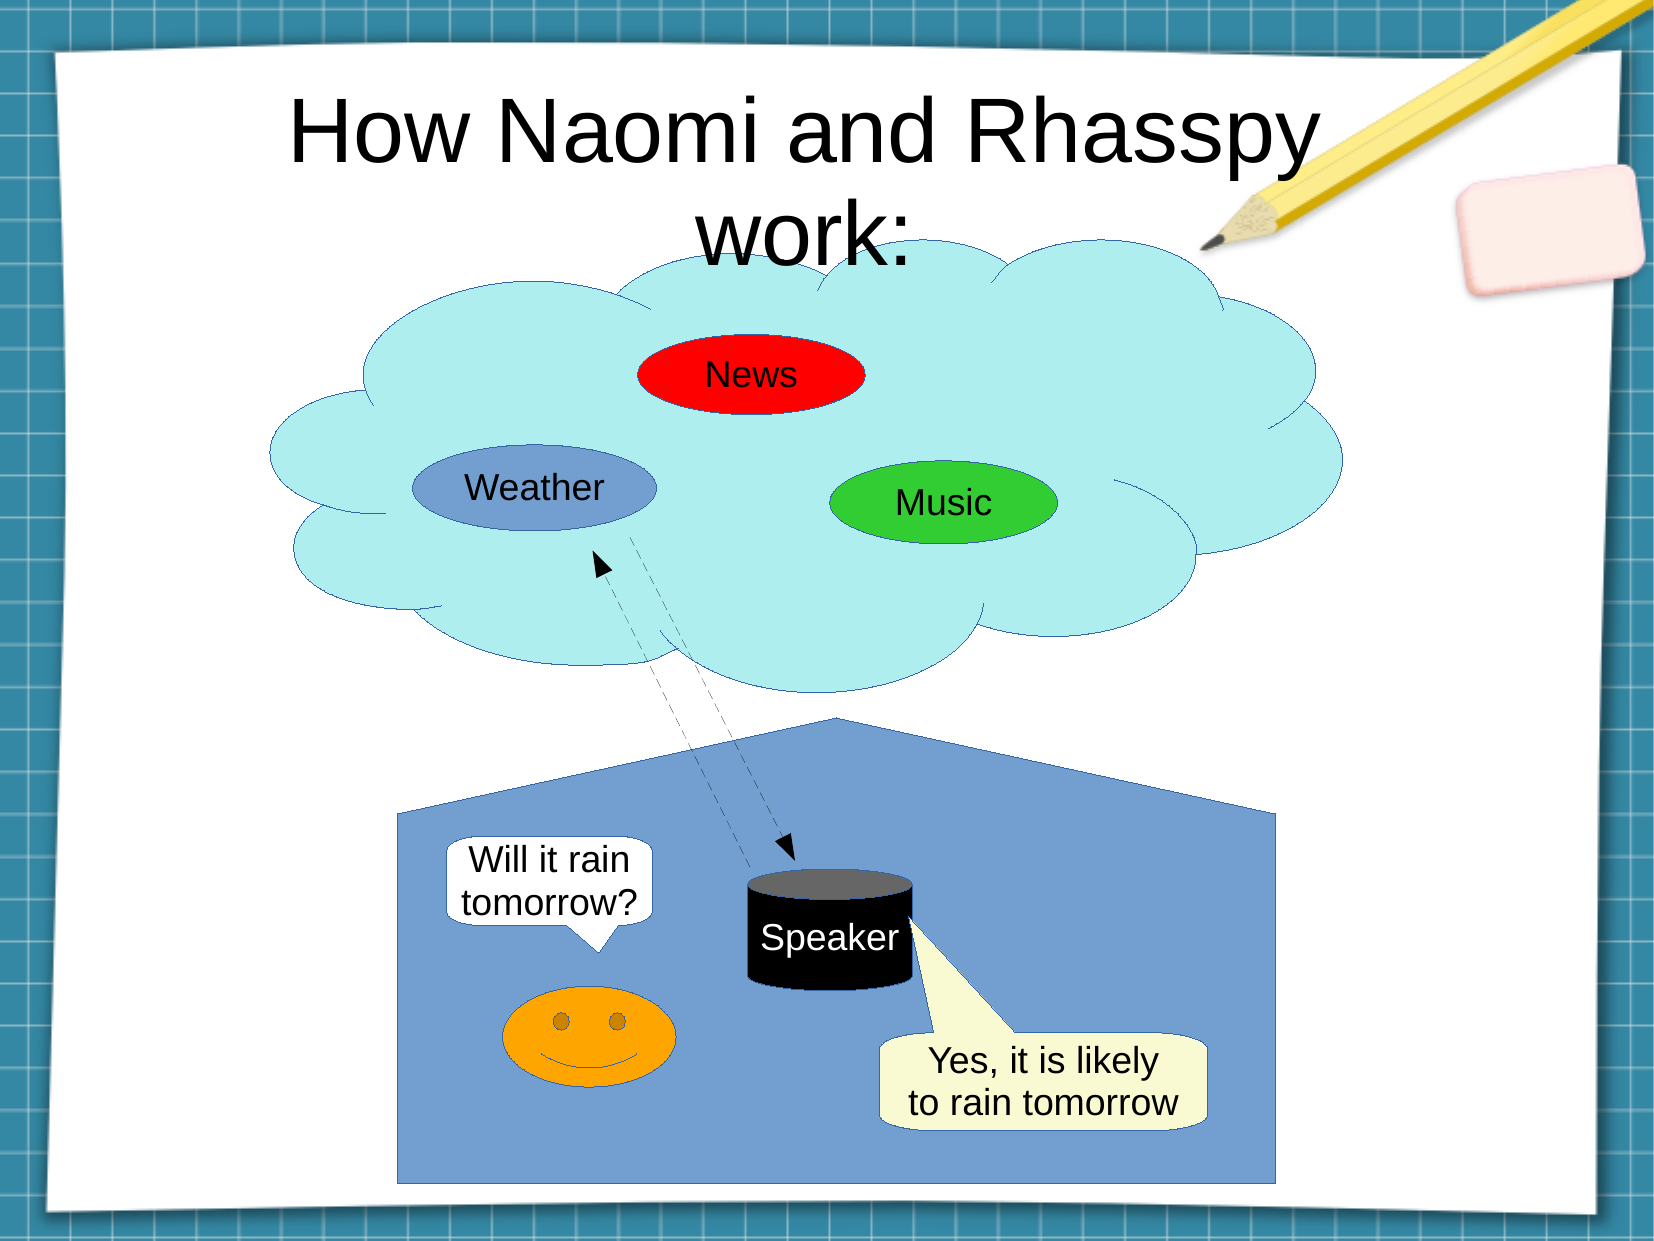

# How Naomi and Rhasspy work:
News
Weather
Music
Will it rain
tomorrow?
Speaker
Yes, it is likely
to rain tomorrow